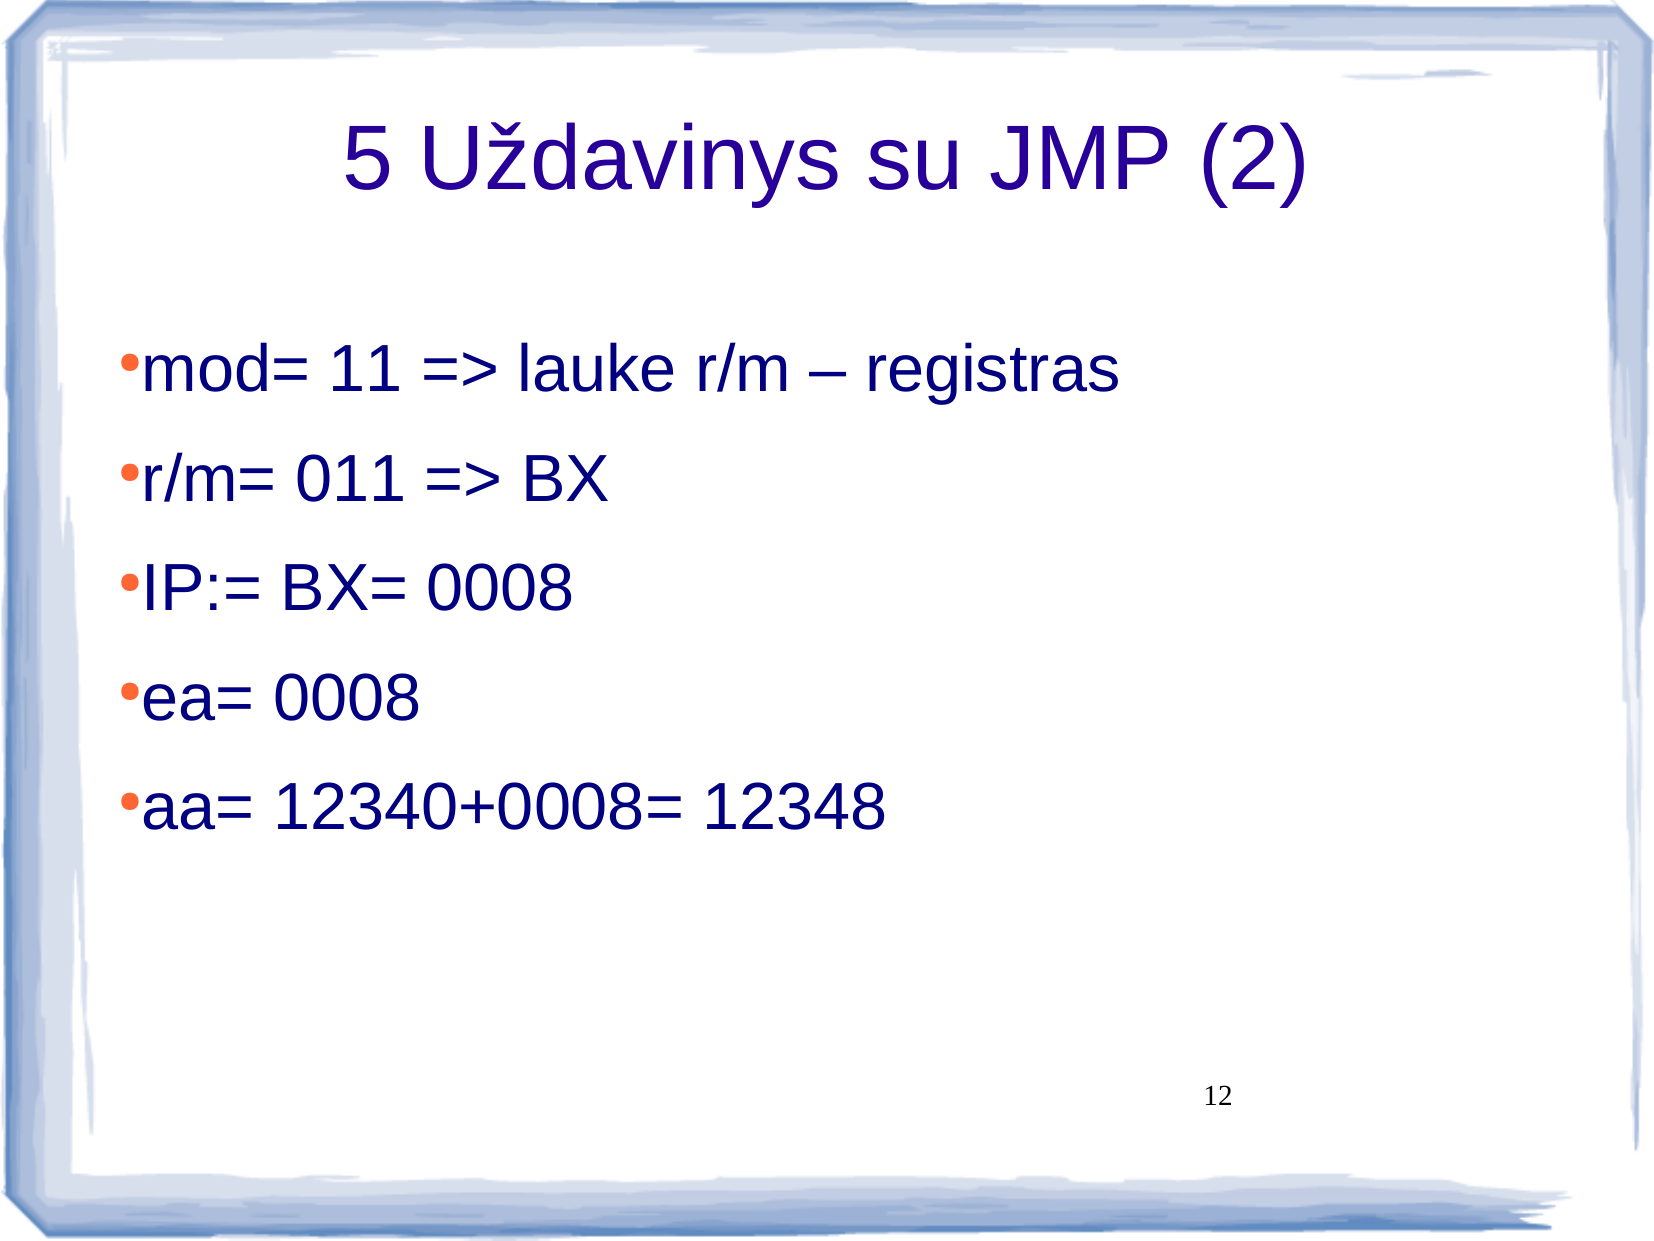

# 5 Uždavinys su JMP (2)
mod= 11 => lauke r/m – registras
r/m= 011 => BX
IP:= BX= 0008
ea= 0008
aa= 12340+0008= 12348